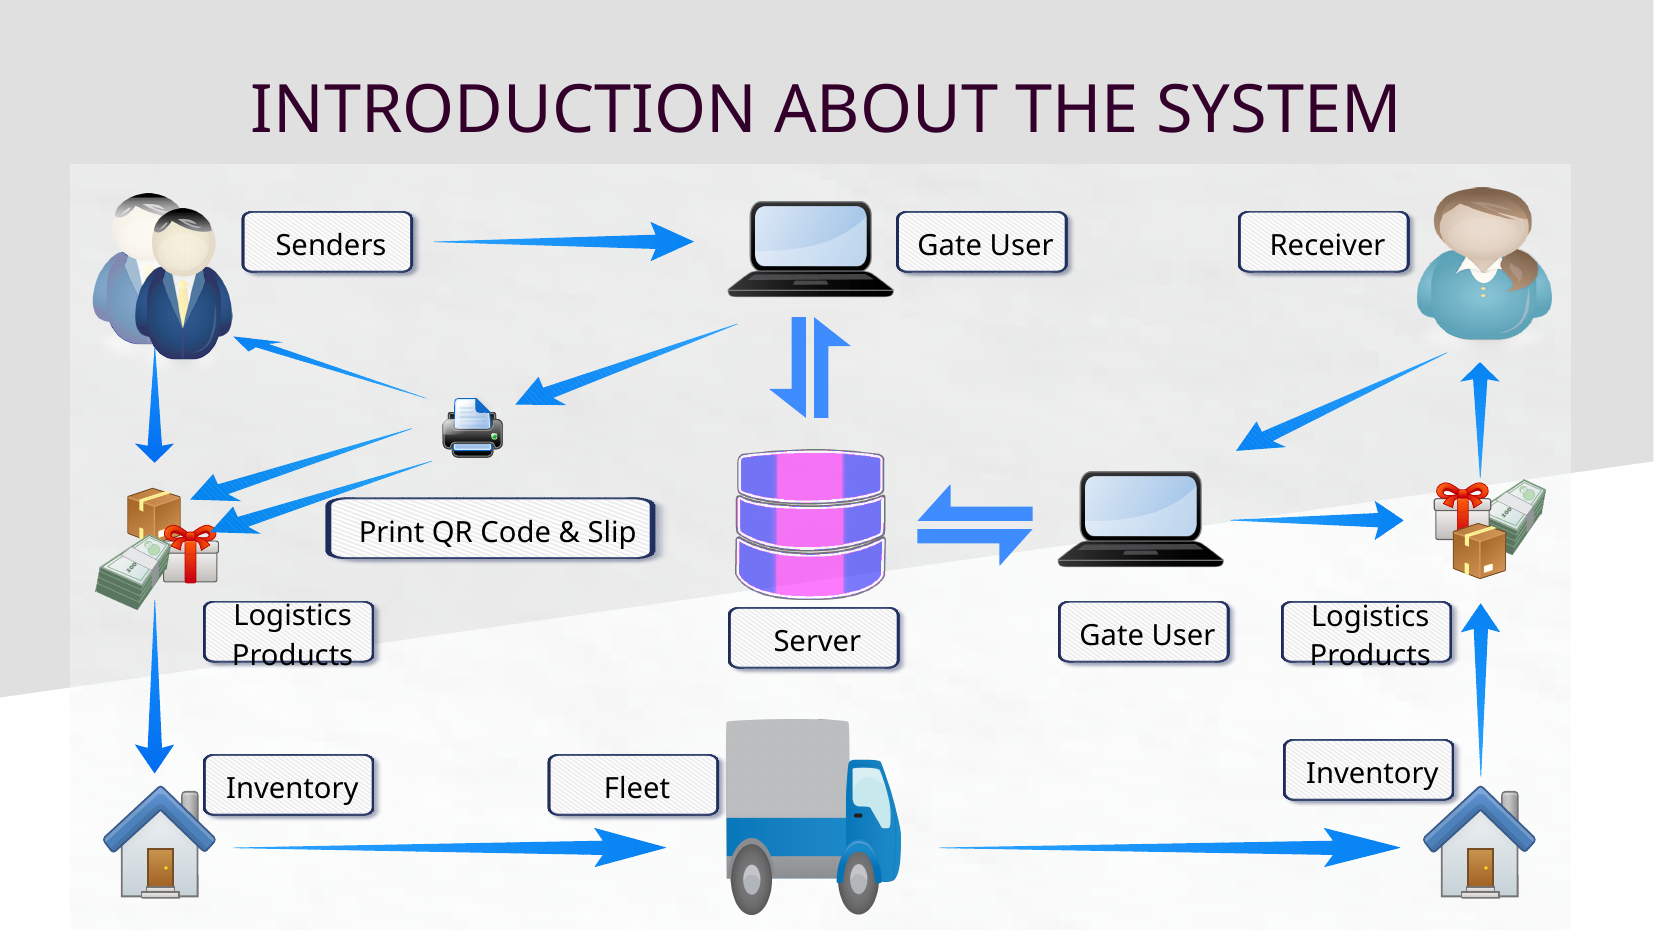

# INTRODUCTION ABOUT THE SYSTEM
Receiver
Senders
Gate User
Print QR Code & Slip
Logistics
Products
Gate User
Logistics
Products
Server
Inventory
Inventory
Fleet